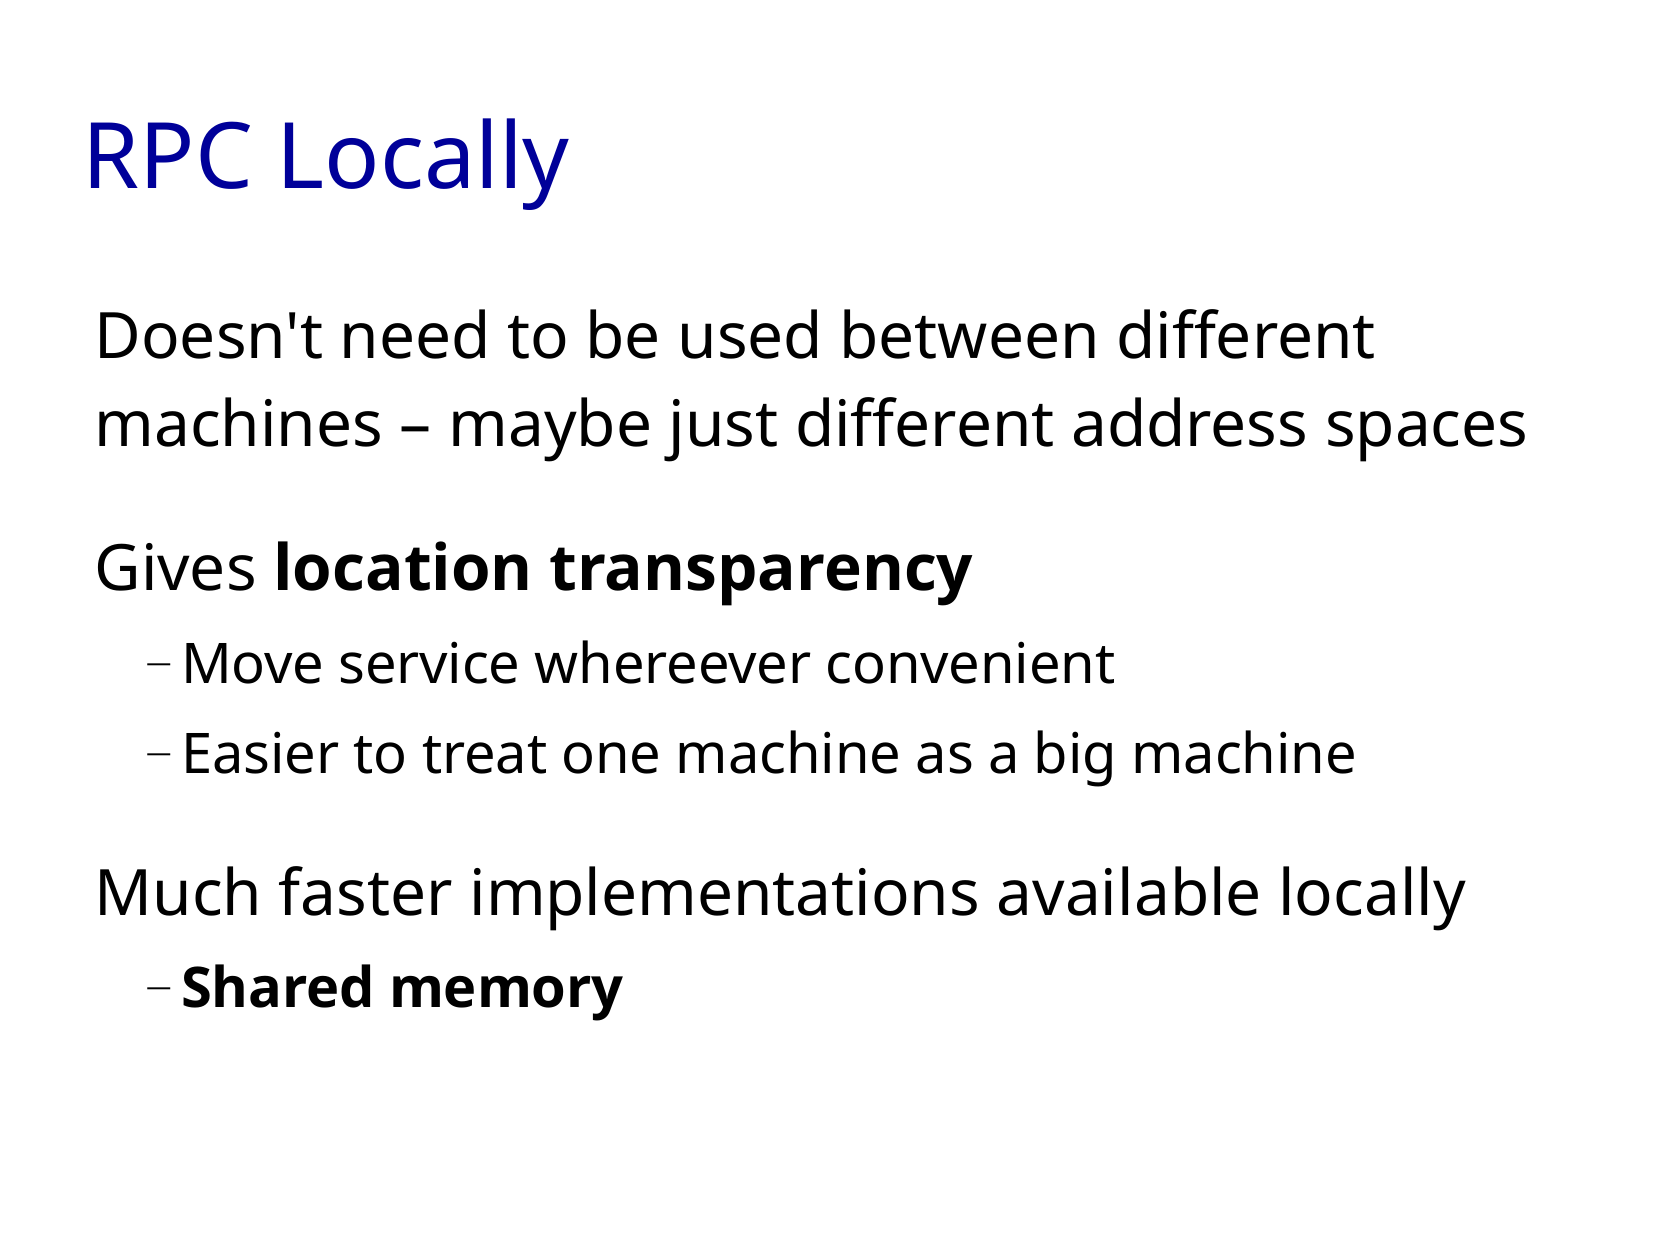

# RPC Locally
Doesn't need to be used between different machines – maybe just different address spaces
Gives location transparency
Move service whereever convenient
Easier to treat one machine as a big machine
Much faster implementations available locally
Shared memory